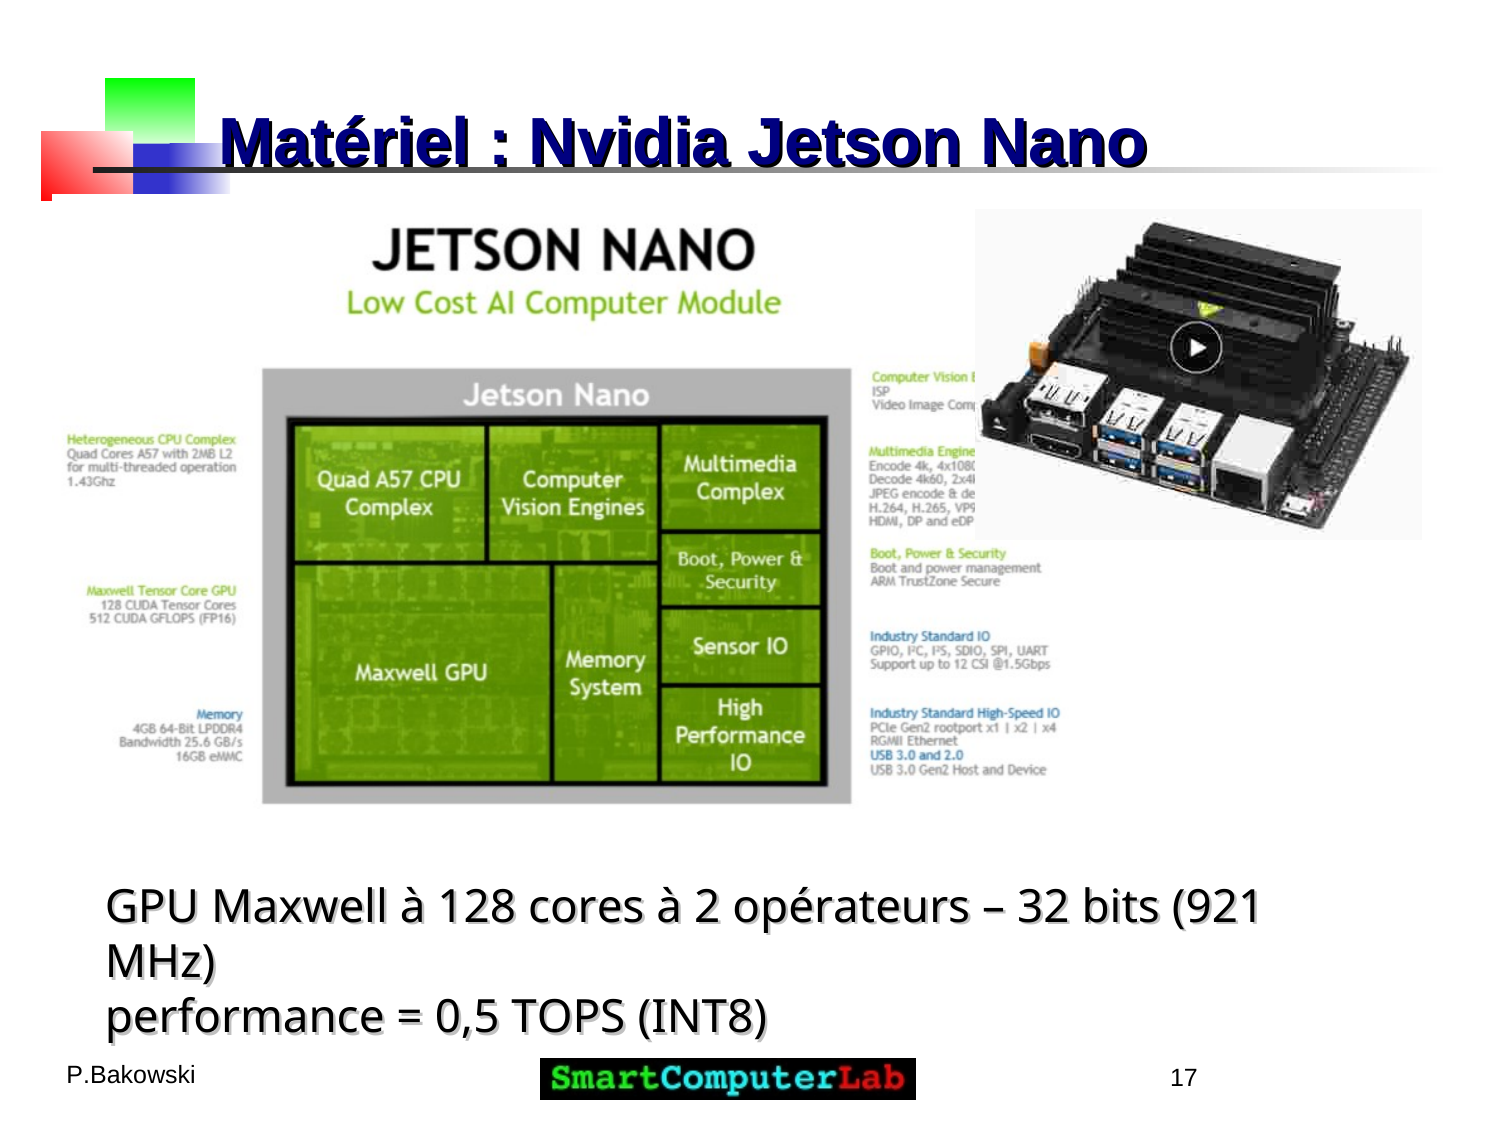

# Matériel : Nvidia Jetson Nano
GPU Maxwell à 128 cores à 2 opérateurs – 32 bits (921 MHz)
performance = 0,5 TOPS (INT8)
17